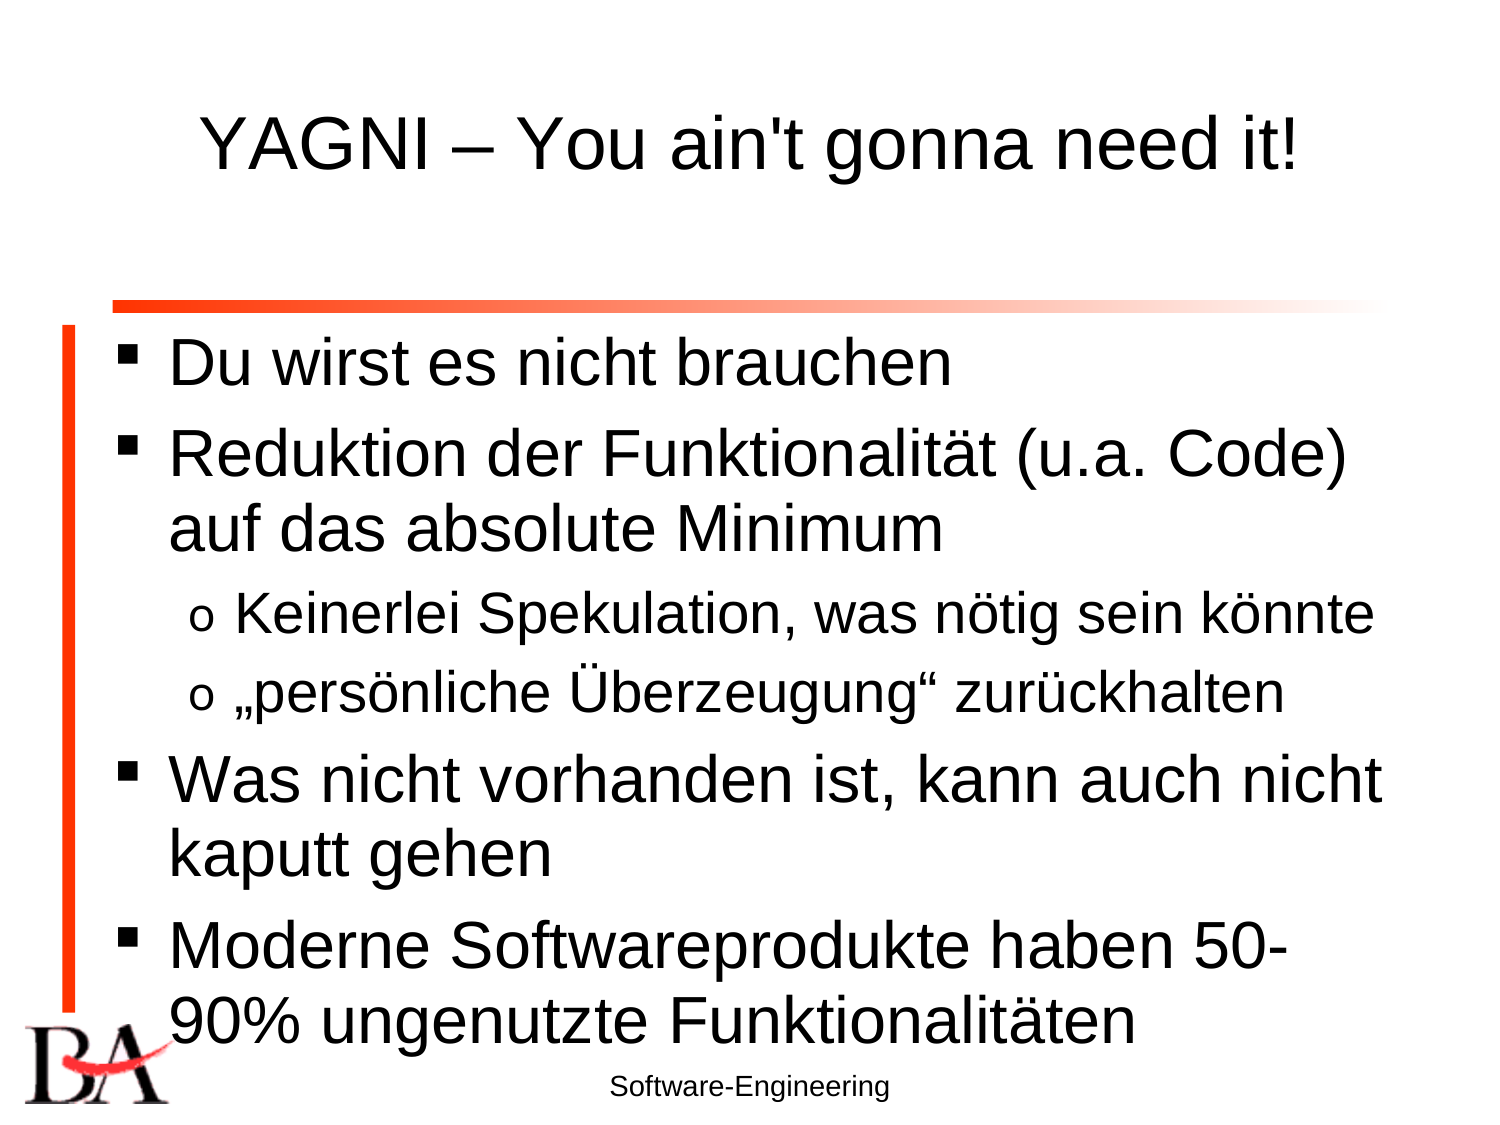

# YAGNI – You ain't gonna need it!
Du wirst es nicht brauchen
Reduktion der Funktionalität (u.a. Code) auf das absolute Minimum
Keinerlei Spekulation, was nötig sein könnte
„persönliche Überzeugung“ zurückhalten
Was nicht vorhanden ist, kann auch nicht kaputt gehen
Moderne Softwareprodukte haben 50-90% ungenutzte Funktionalitäten